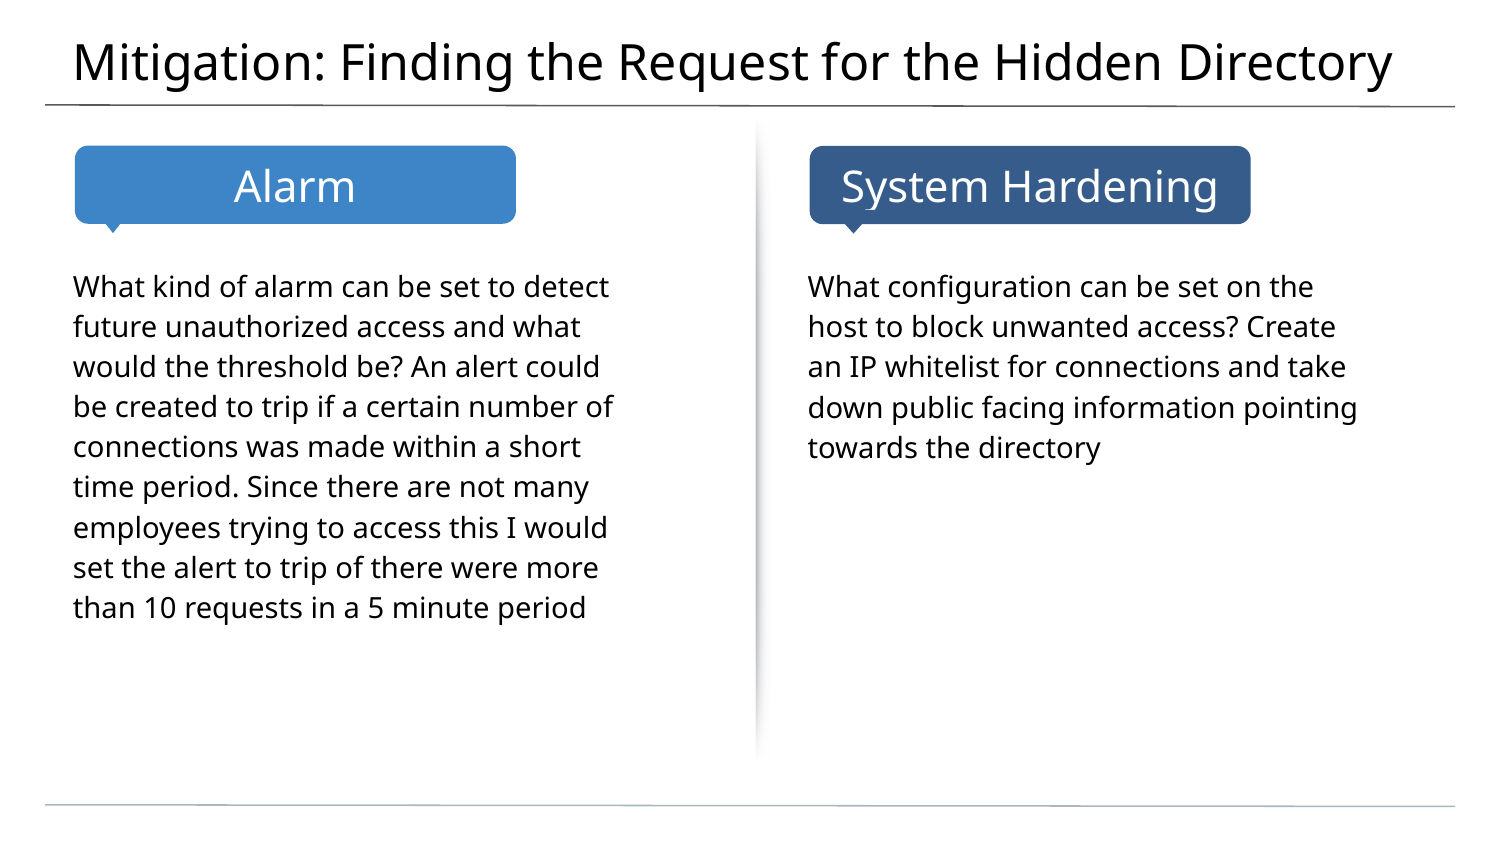

# Mitigation: Finding the Request for the Hidden Directory
What kind of alarm can be set to detect future unauthorized access and what would the threshold be? An alert could be created to trip if a certain number of connections was made within a short time period. Since there are not many employees trying to access this I would set the alert to trip of there were more than 10 requests in a 5 minute period
What configuration can be set on the host to block unwanted access? Create an IP whitelist for connections and take down public facing information pointing towards the directory